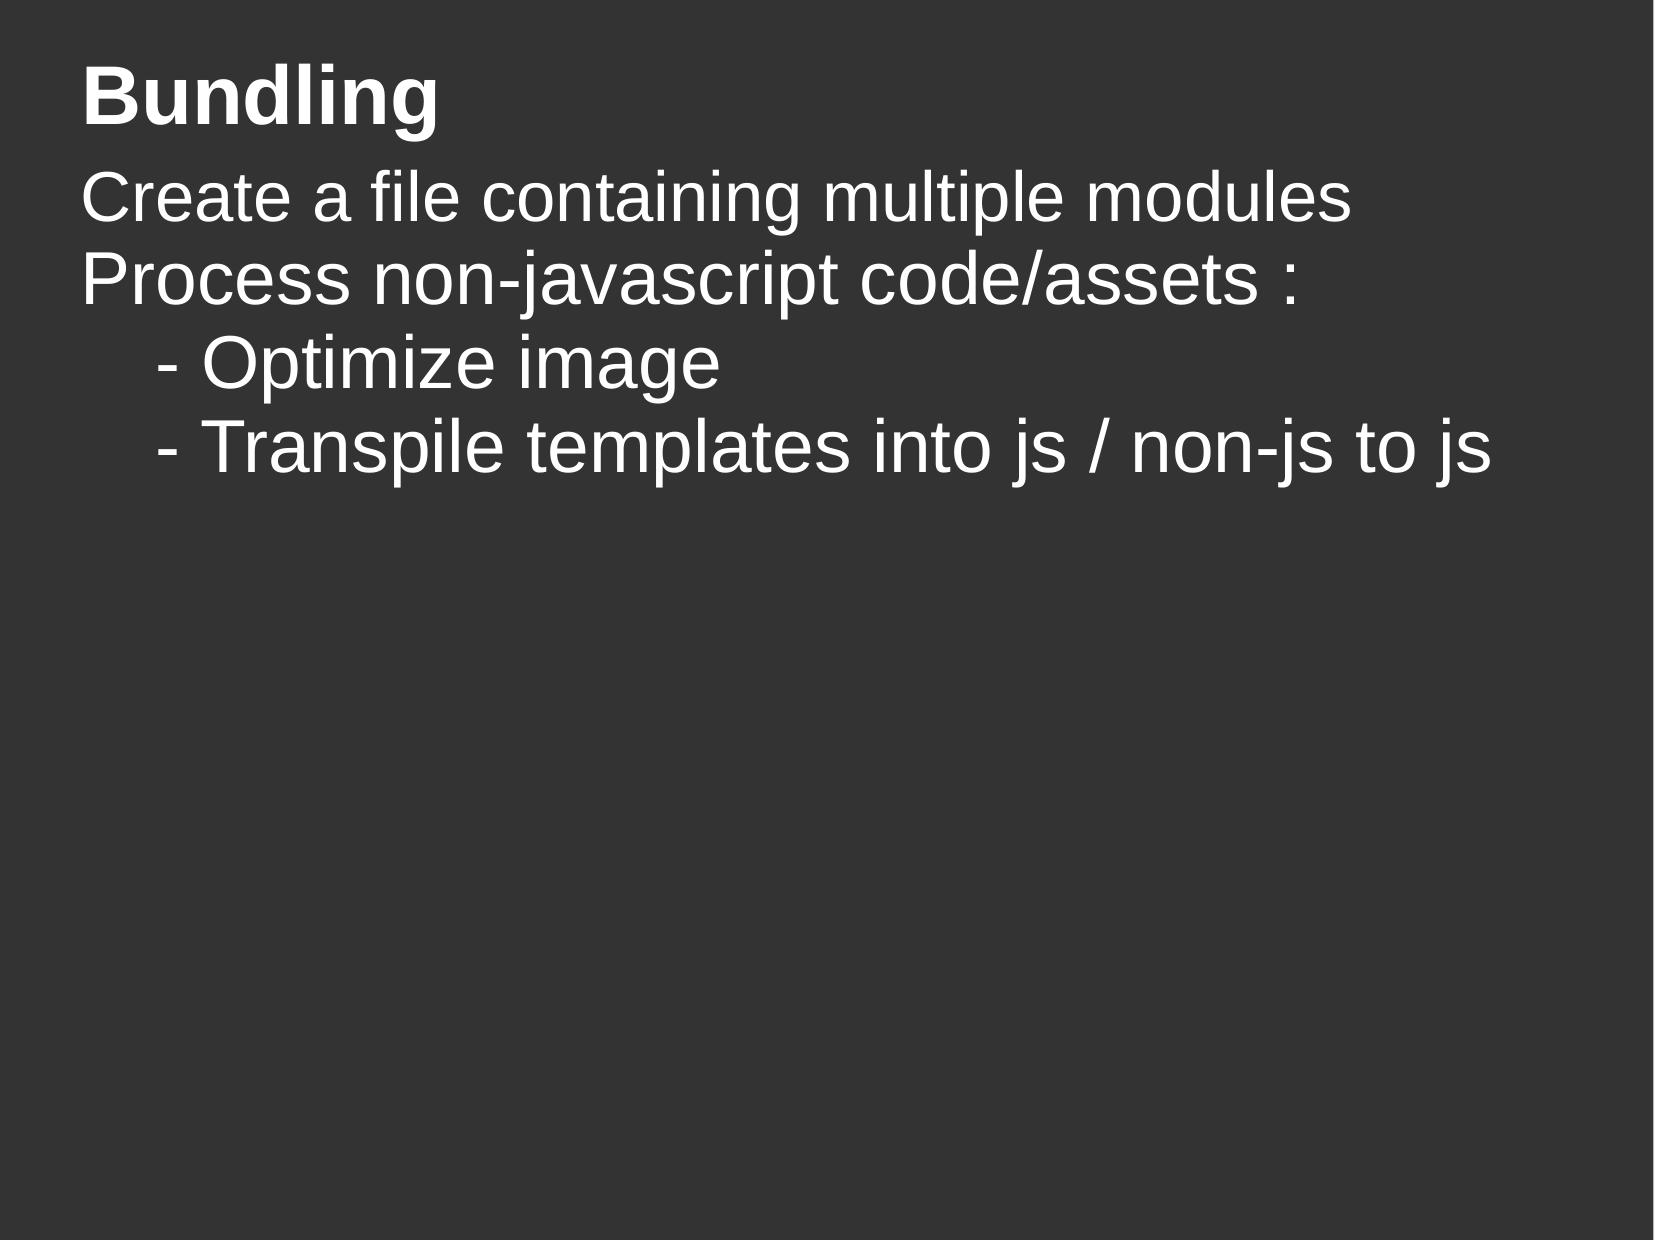

Bundling
# Create a file containing multiple modules Process non-javascript code/assets : - Optimize image - Transpile templates into js / non-js to js